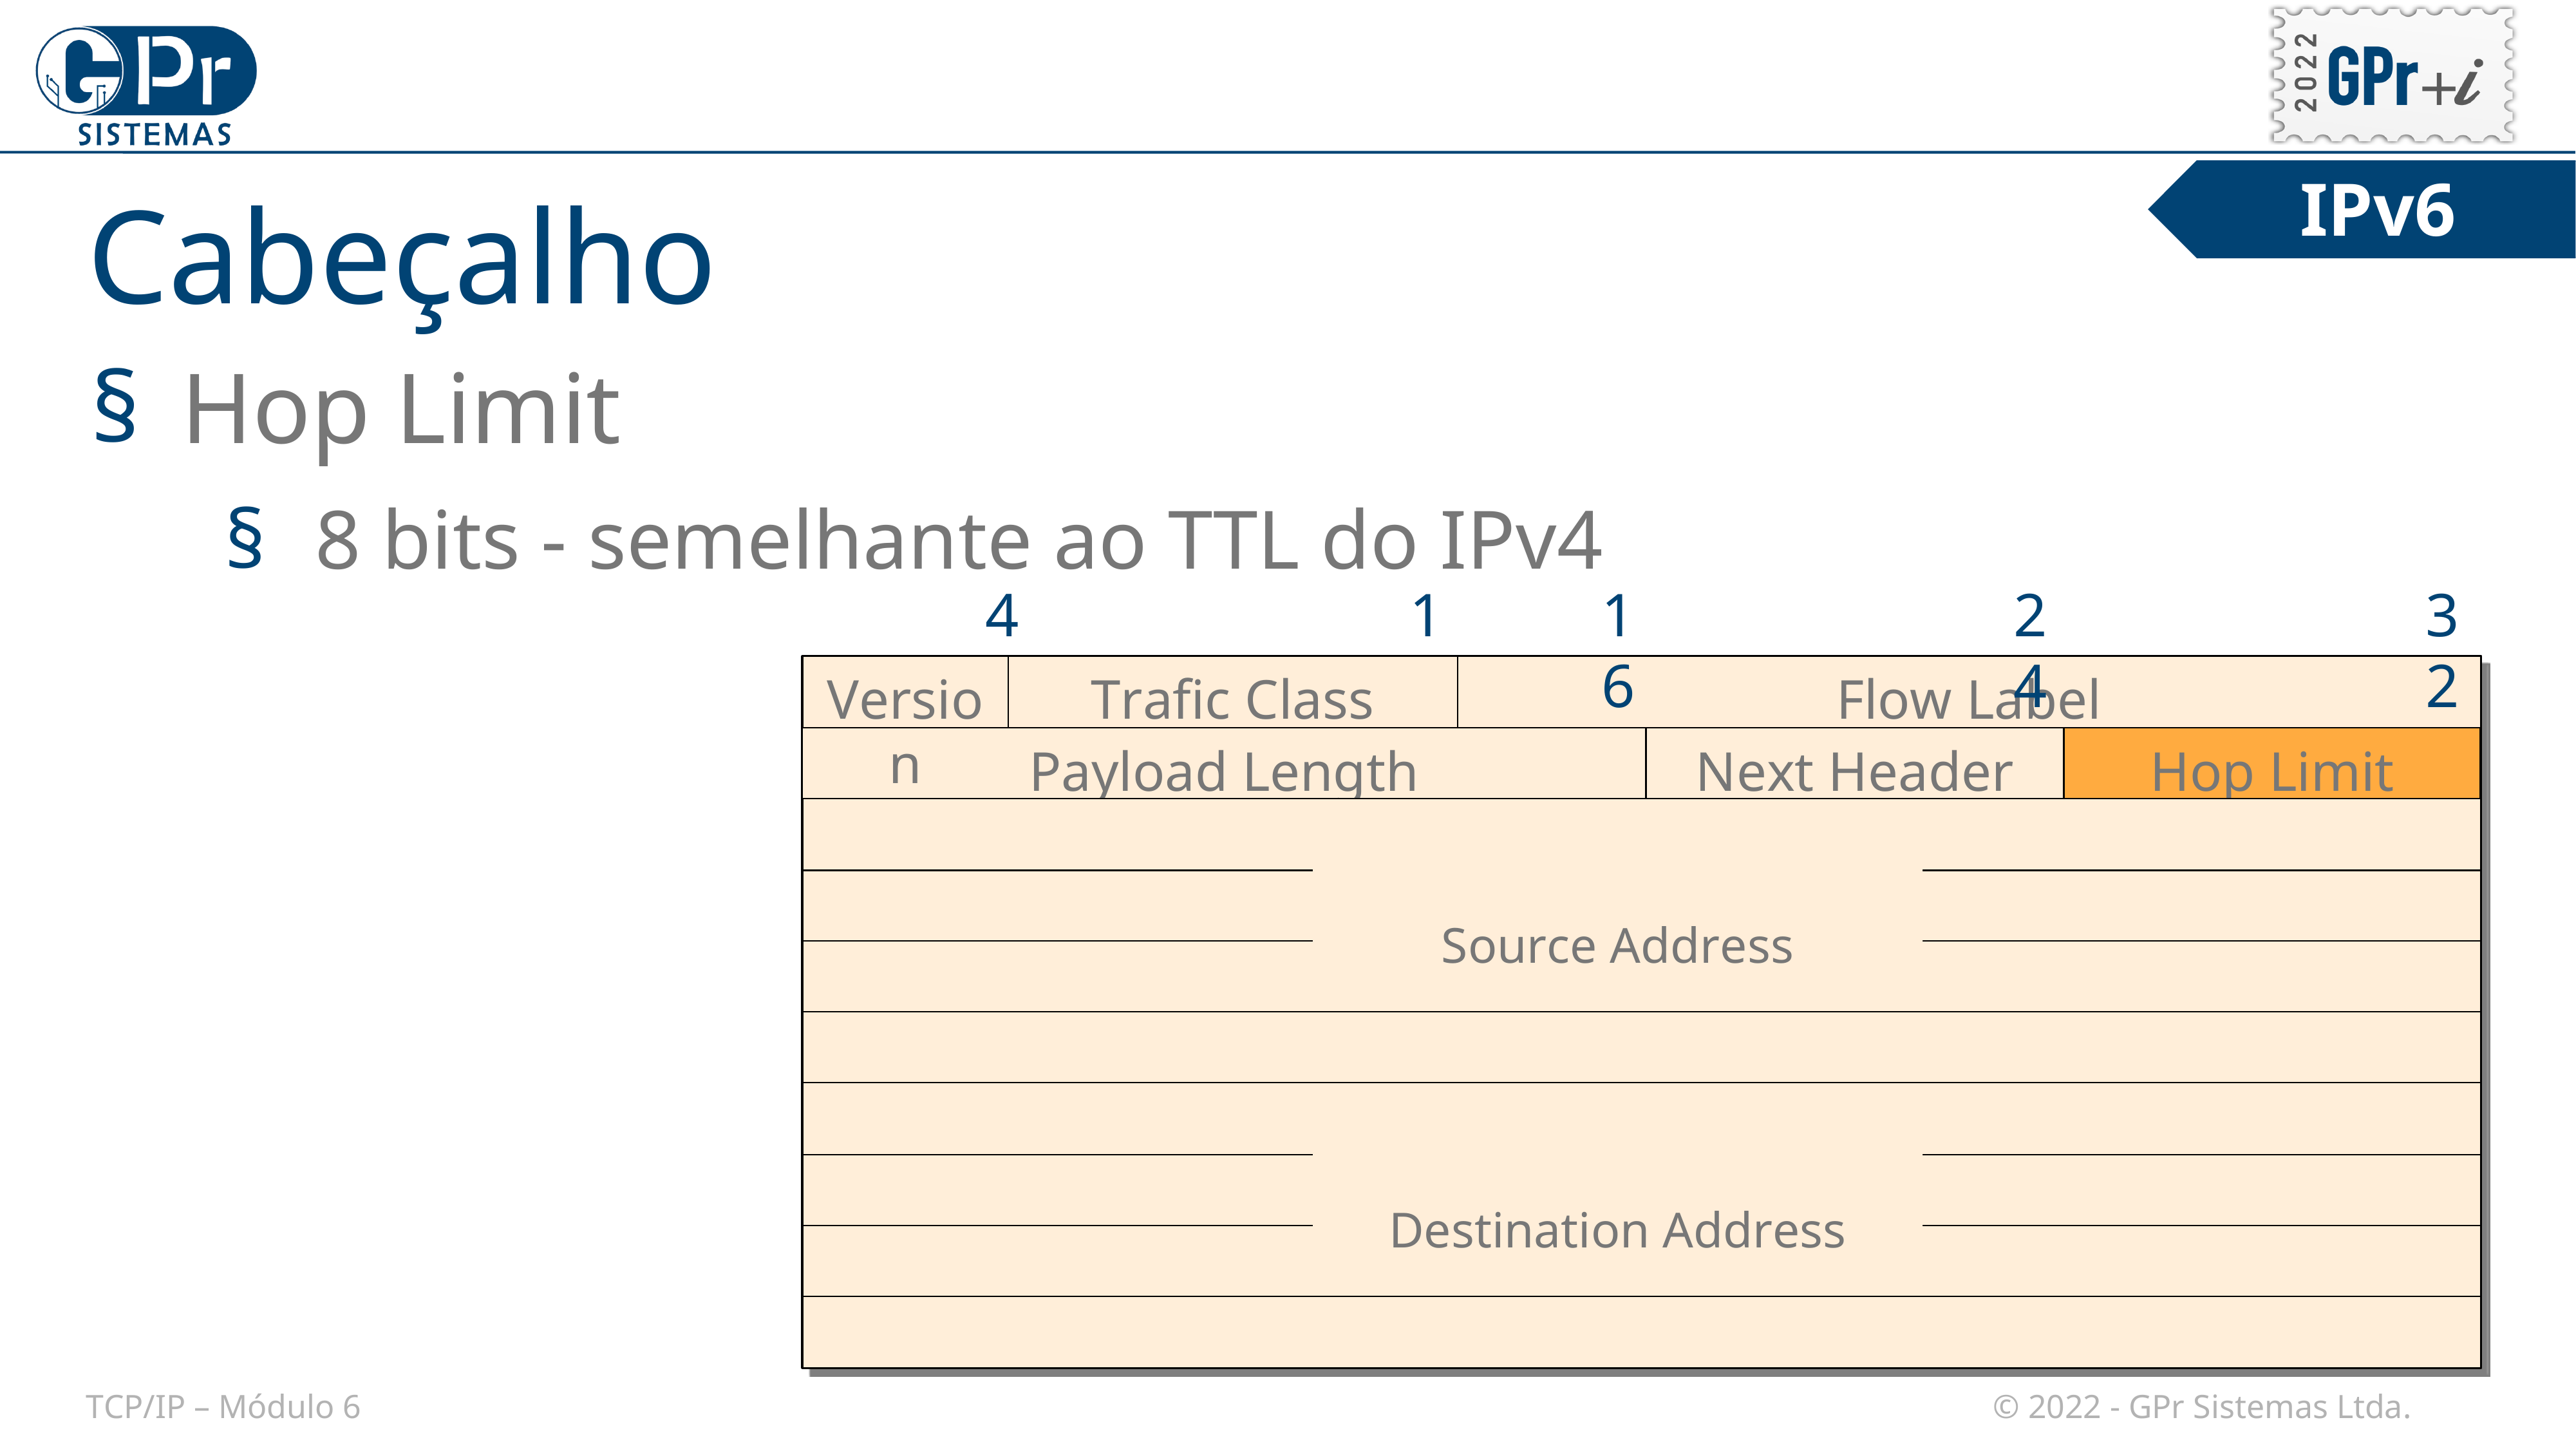

IPv6
Cabeçalho
# Hop Limit
8 bits - semelhante ao TTL do IPv4
4
12
16
24
32
Version
Trafic Class
Flow Label
Next Header
Payload Length
Hop Limit
Source Address
Destination Address